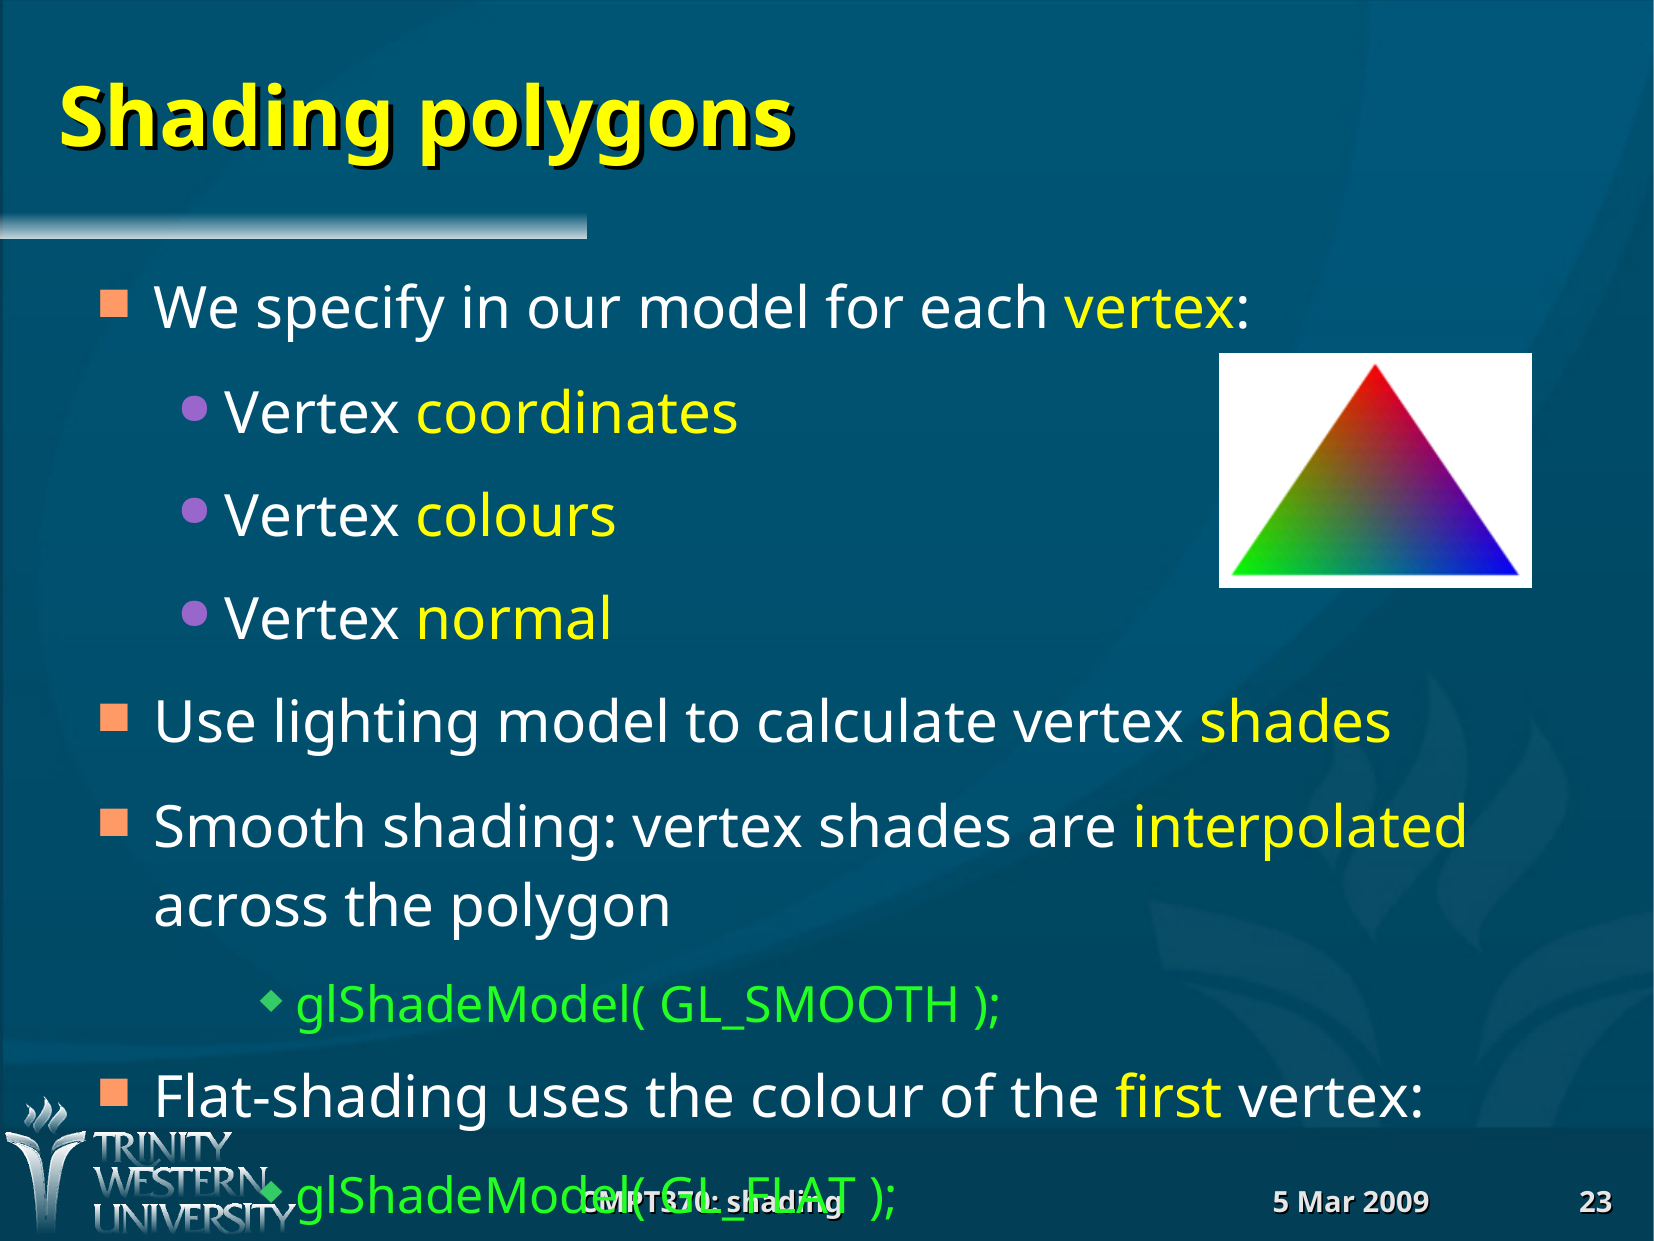

# Shading polygons
We specify in our model for each vertex:
Vertex coordinates
Vertex colours
Vertex normal
Use lighting model to calculate vertex shades
Smooth shading: vertex shades are interpolated across the polygon
glShadeModel( GL_SMOOTH );
Flat-shading uses the colour of the first vertex:
glShadeModel( GL_FLAT );
CMPT370: shading
5 Mar 2009
23